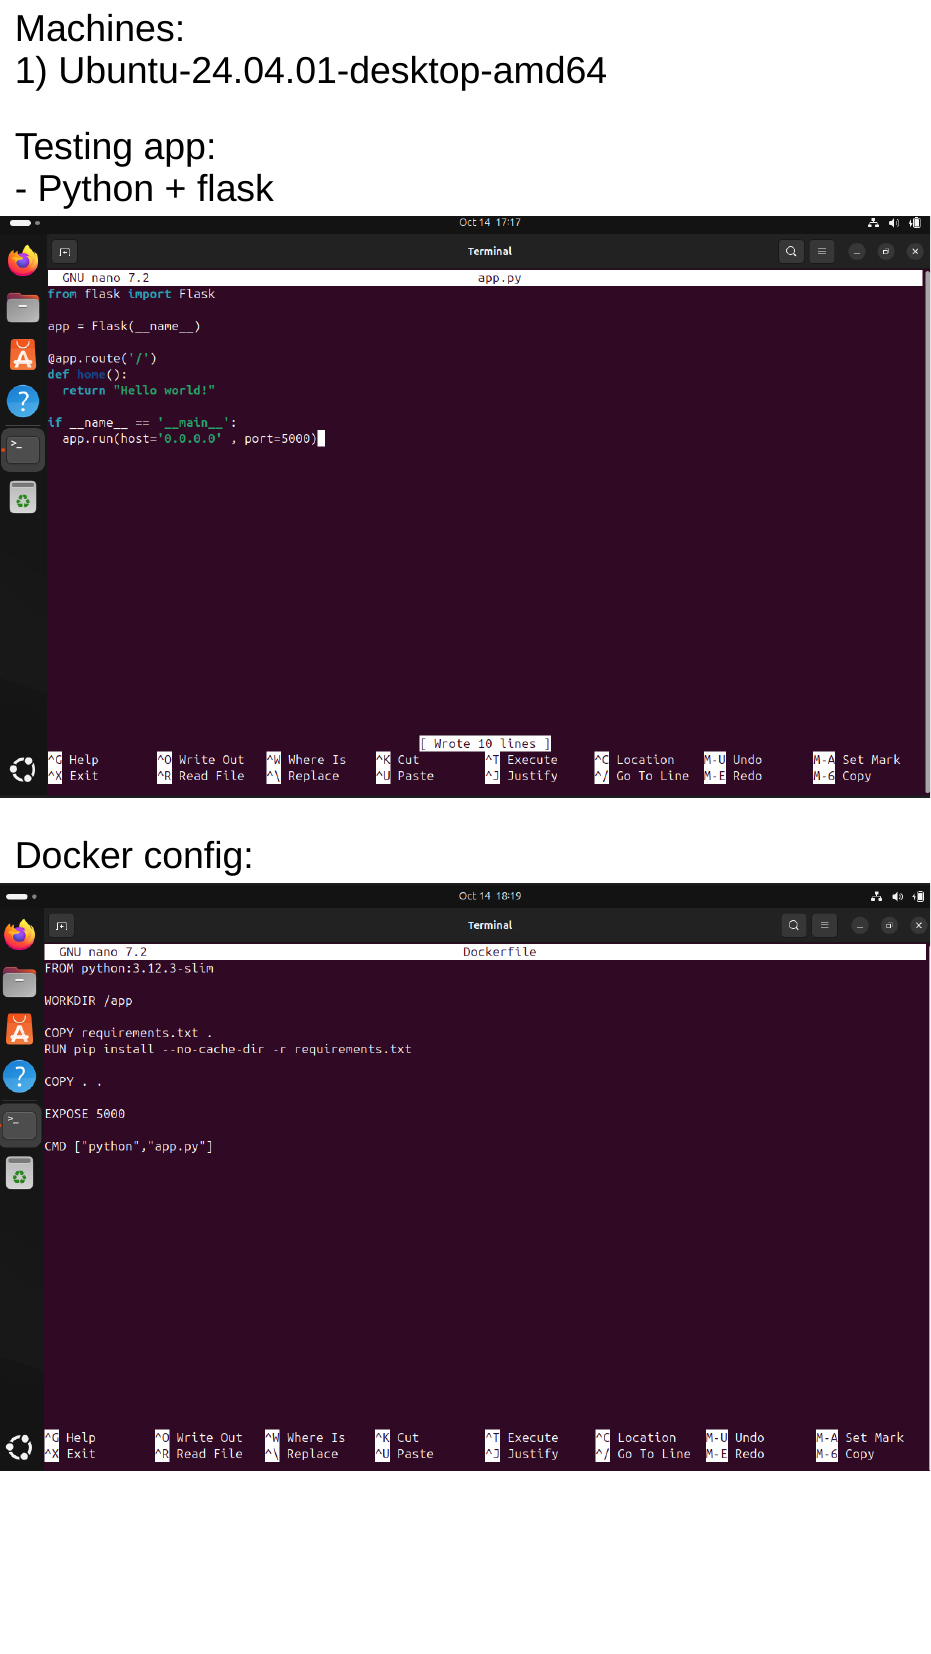

Machines:
1) Ubuntu-24.04.01-desktop-amd64
Testing app:
- Python + flask
Docker config: